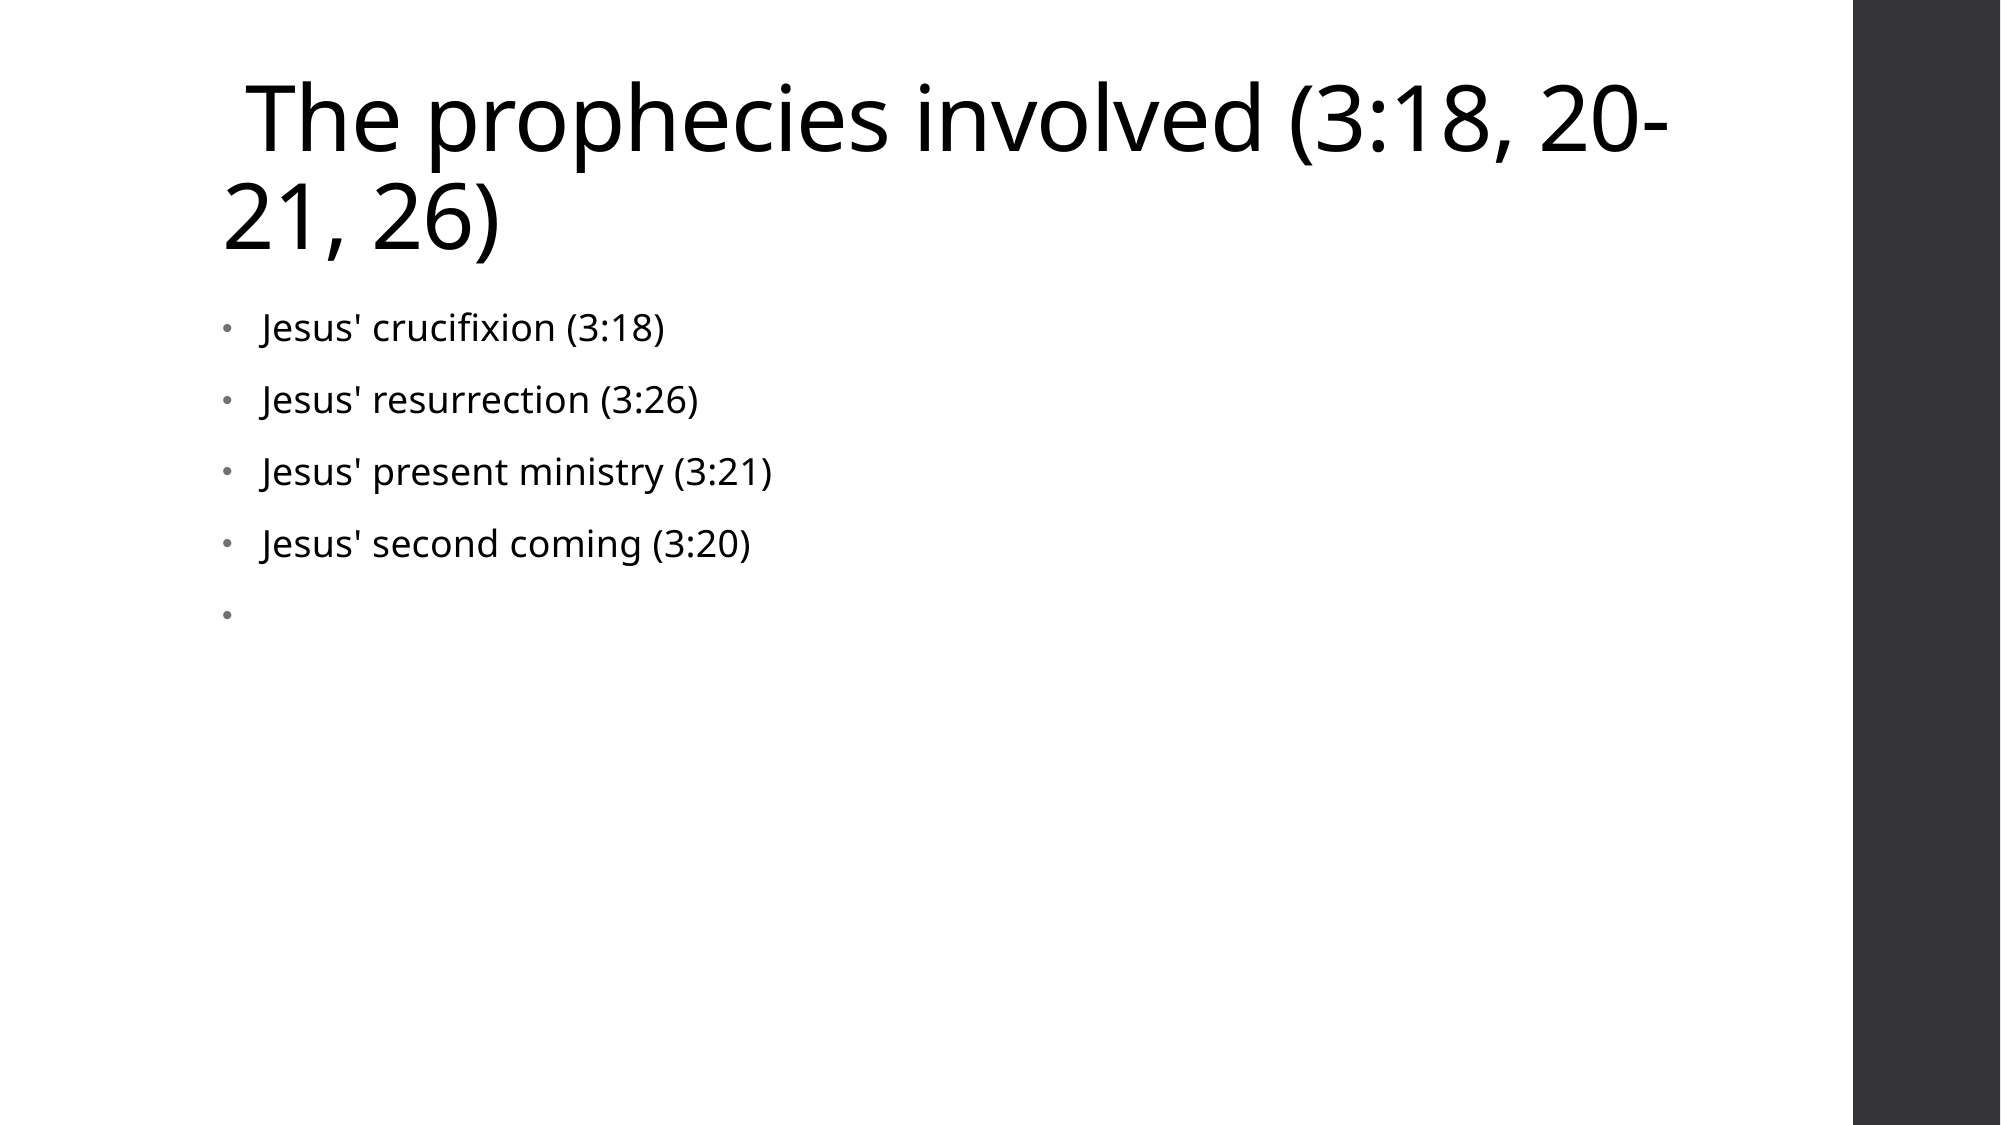

# The prophecies involved (3:18, 20-21, 26)
 Jesus' crucifixion (3:18)
 Jesus' resurrection (3:26)
 Jesus' present ministry (3:21)
 Jesus' second coming (3:20)